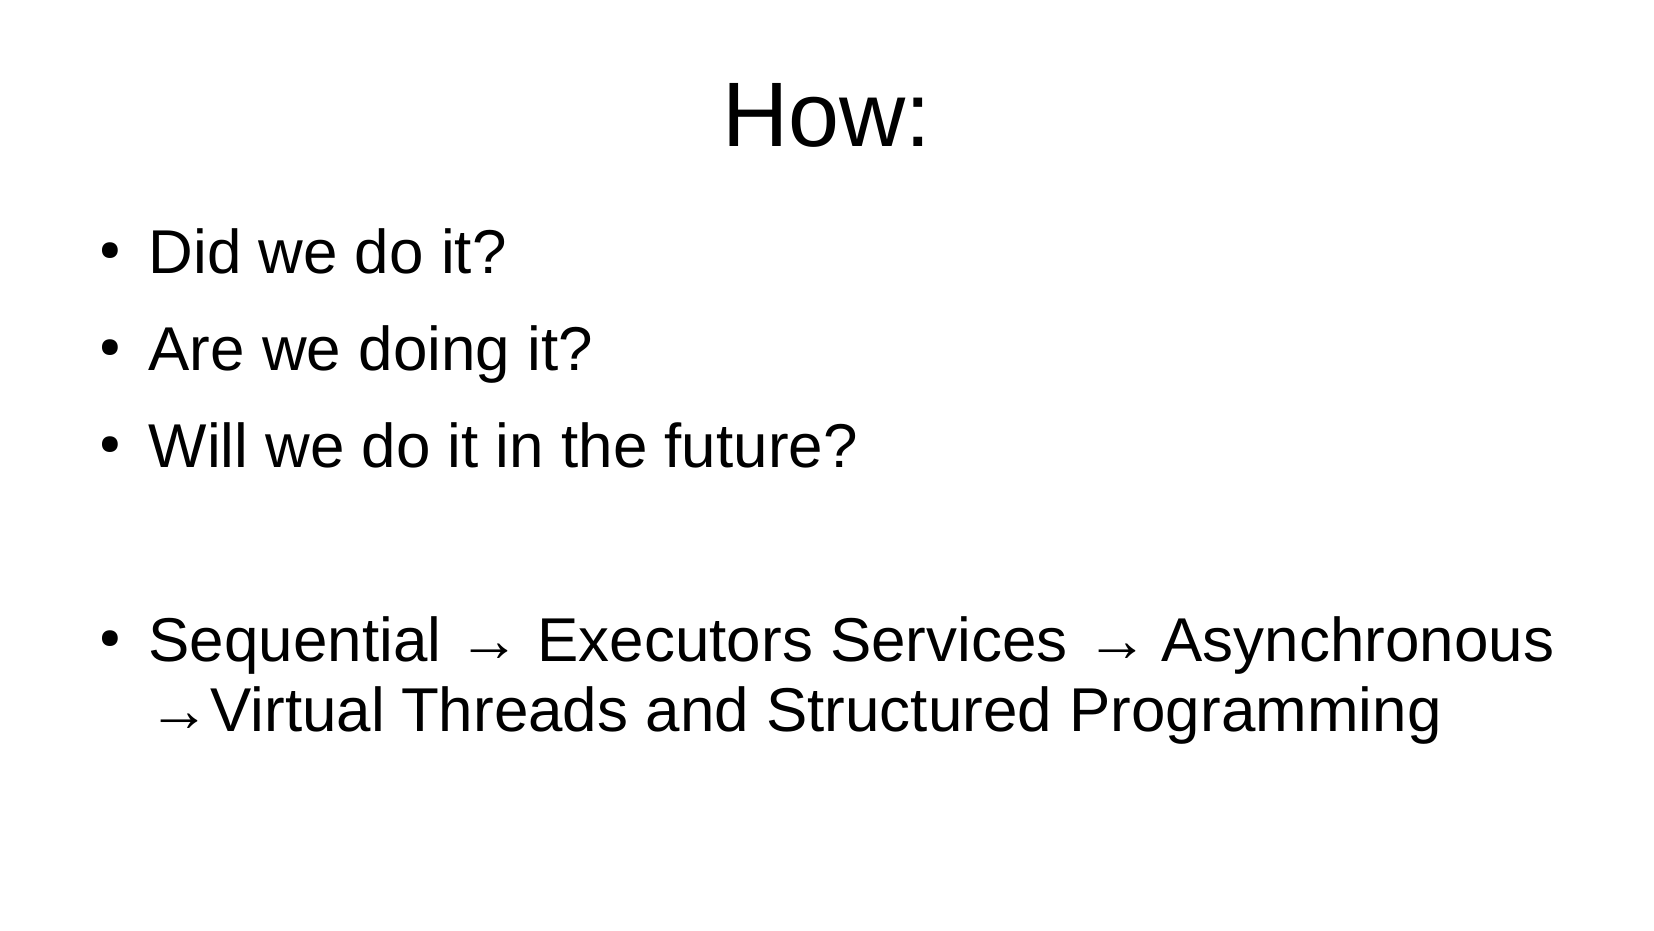

# How:
Did we do it?
Are we doing it?
Will we do it in the future?
Sequential → Executors Services → Asynchronous →Virtual Threads and Structured Programming